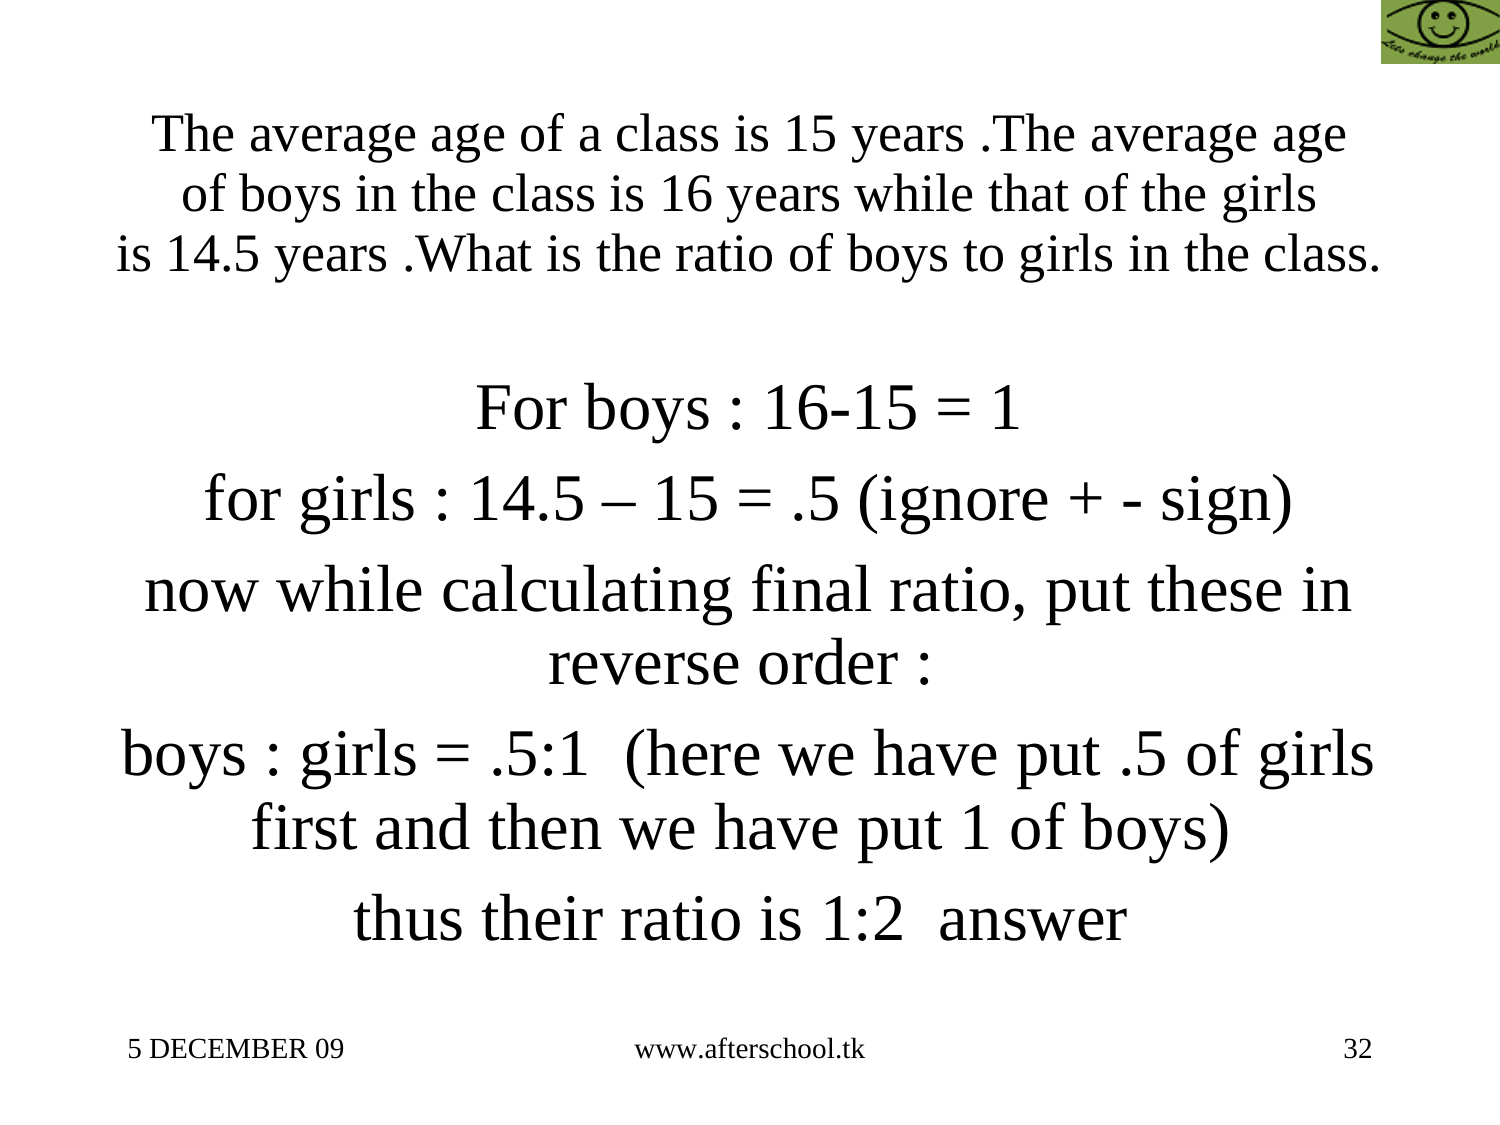

# The average age of a class is 15 years .The average age of boys in the class is 16 years while that of the girls is 14.5 years .What is the ratio of boys to girls in the class.
For boys : 16-15 = 1
for girls : 14.5 – 15 = .5 (ignore + - sign)
now while calculating final ratio, put these in reverse order :
boys : girls = .5:1 (here we have put .5 of girls first and then we have put 1 of boys)
thus their ratio is 1:2 answer
MFI Seminar Jain PG College
AFTERSCHOOOL centre for social entrepreneurship
32